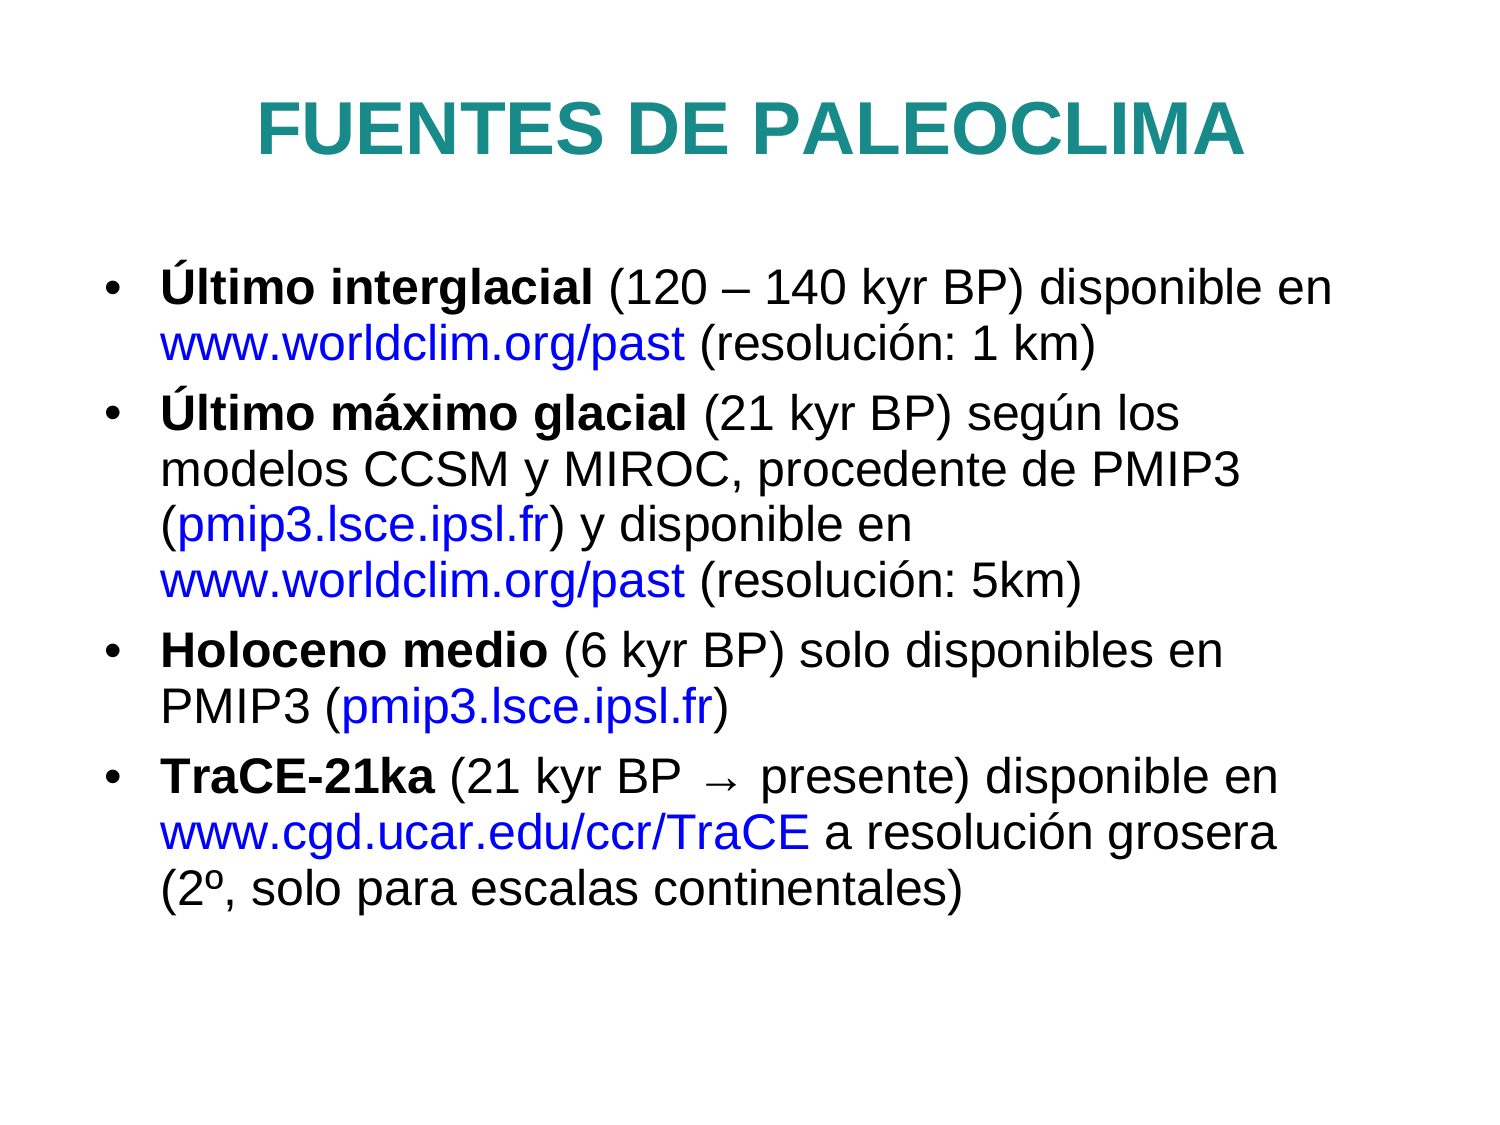

# FUENTES DE PALEOCLIMA
Último interglacial (120 – 140 kyr BP) disponible en www.worldclim.org/past (resolución: 1 km)
Último máximo glacial (21 kyr BP) según los modelos CCSM y MIROC, procedente de PMIP3 (pmip3.lsce.ipsl.fr) y disponible en www.worldclim.org/past (resolución: 5km)
Holoceno medio (6 kyr BP) solo disponibles en PMIP3 (pmip3.lsce.ipsl.fr)
TraCE-21ka (21 kyr BP → presente) disponible en www.cgd.ucar.edu/ccr/TraCE a resolución grosera (2º, solo para escalas continentales)